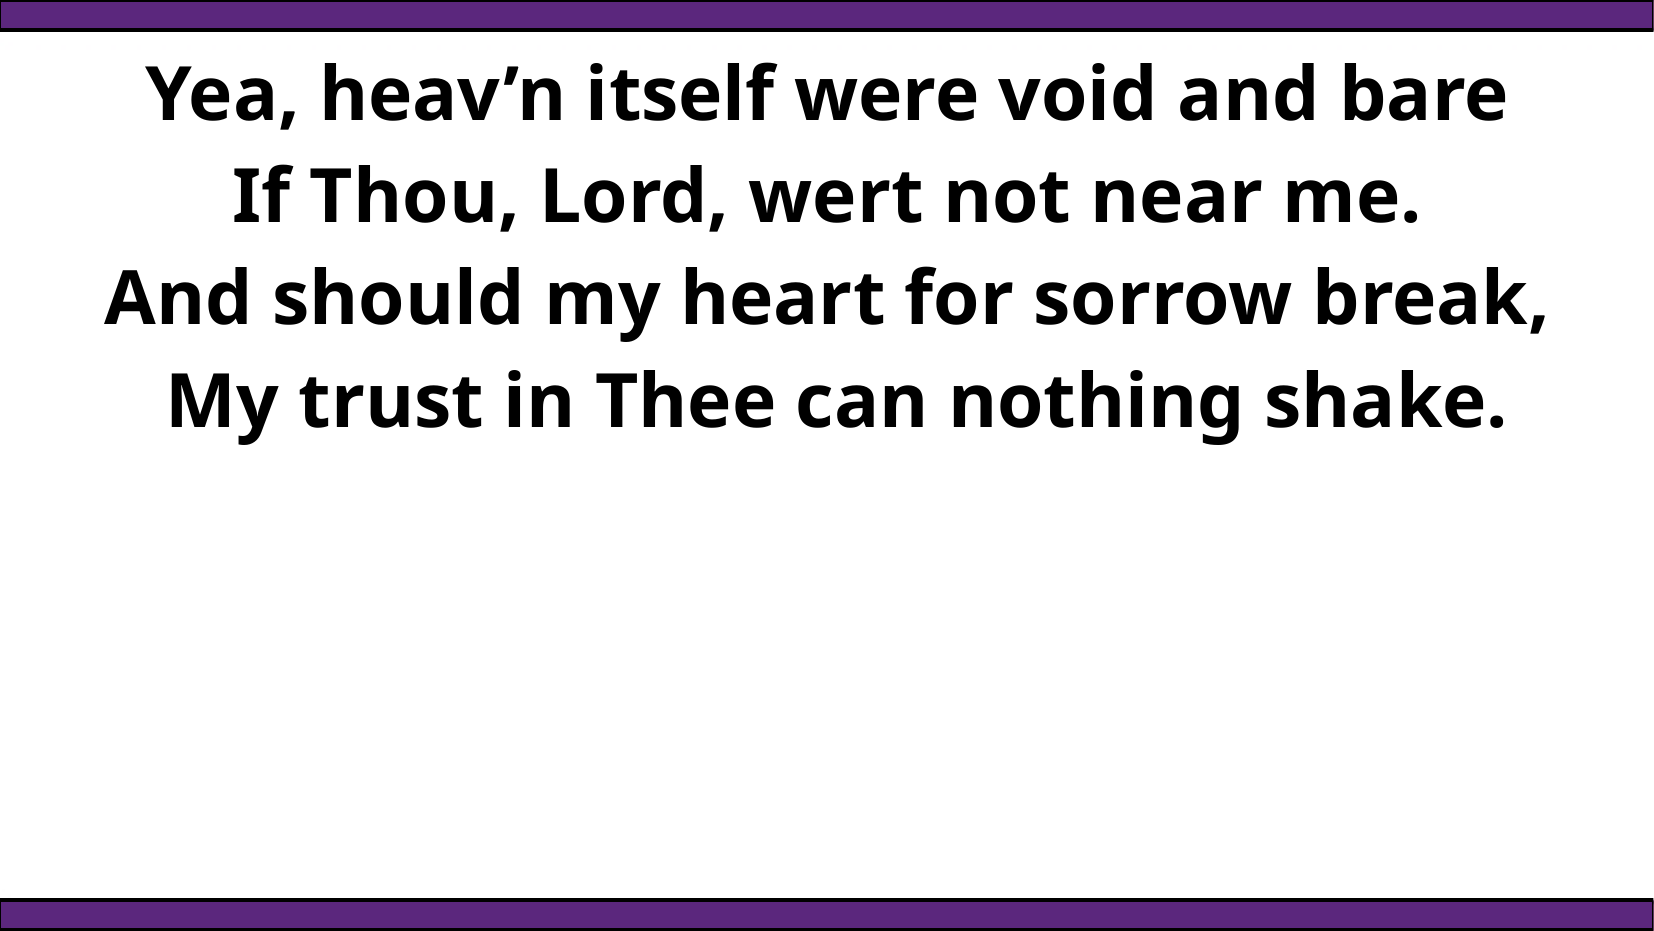

Yea, heav’n itself were void and bare
If Thou, Lord, wert not near me.
And should my heart for sorrow break,
My trust in Thee can nothing shake.